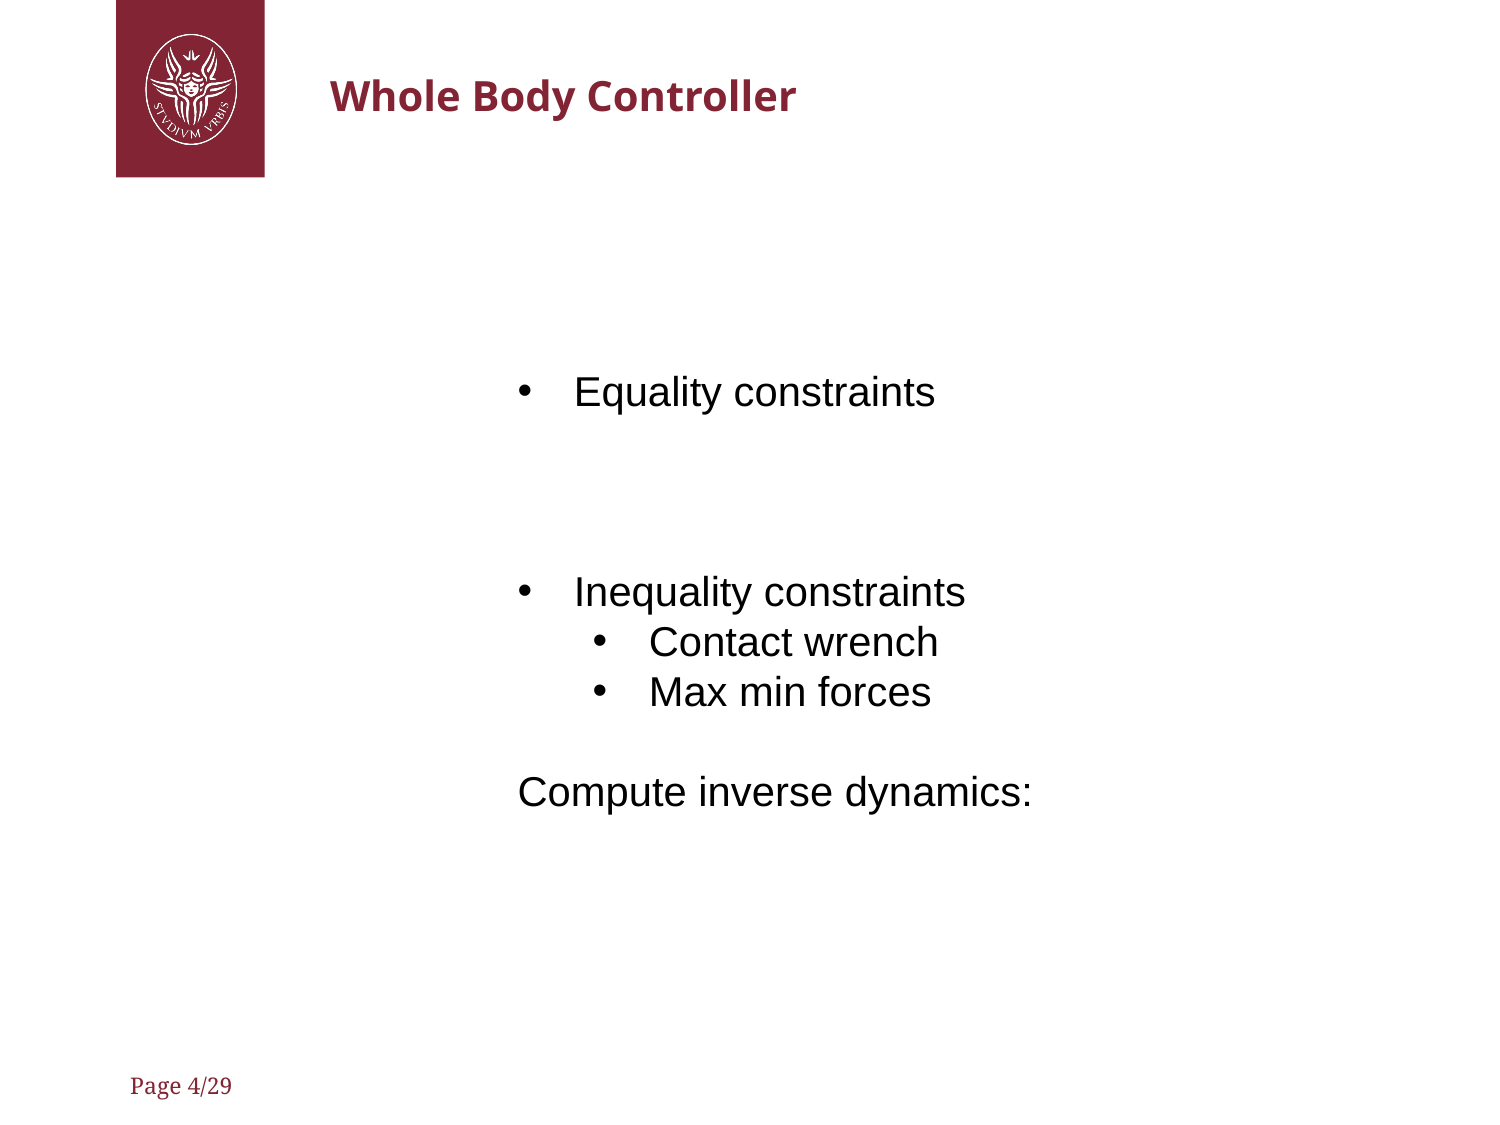

Whole Body Controller
1 Sottotitolo
Equality constraints
Inequality constraints
Contact wrench
Max min forces
Compute inverse dynamics:
Page /29